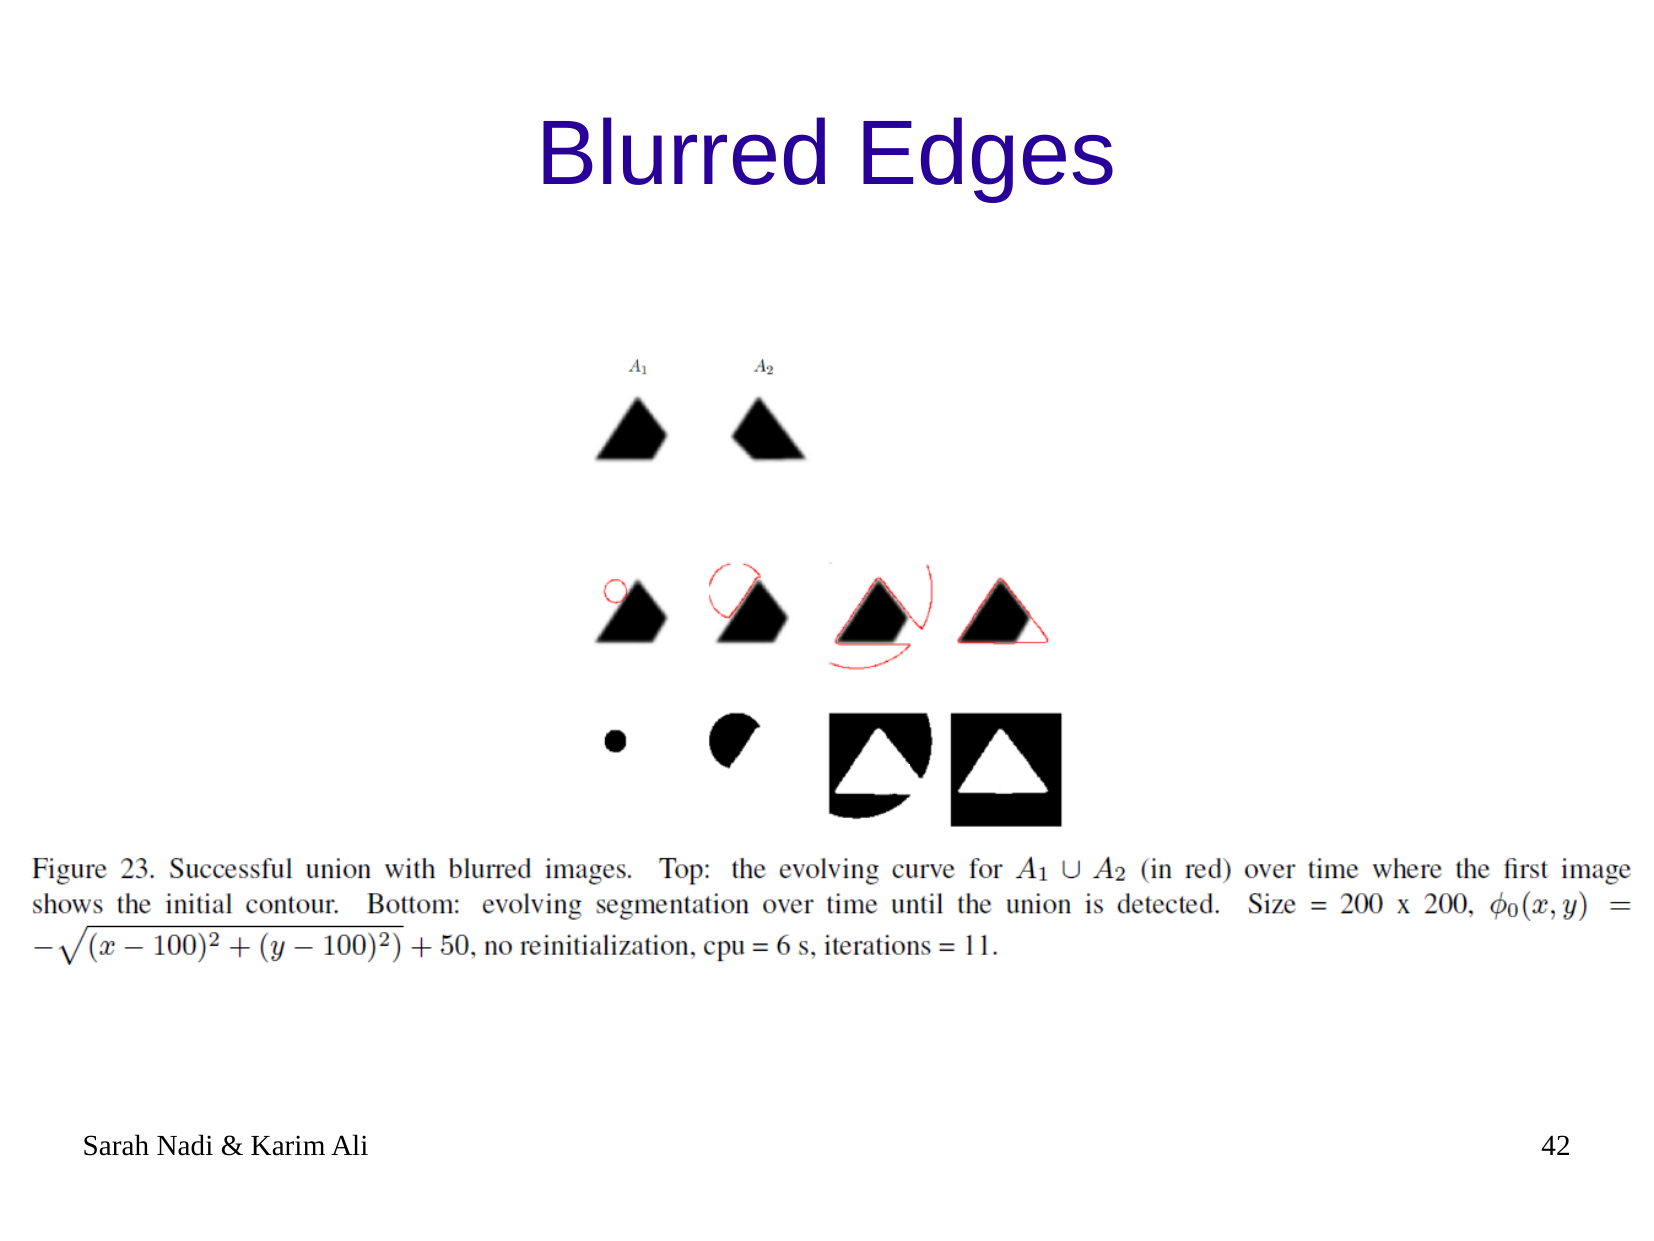

# Blurred Edges
Sarah Nadi & Karim Ali
42